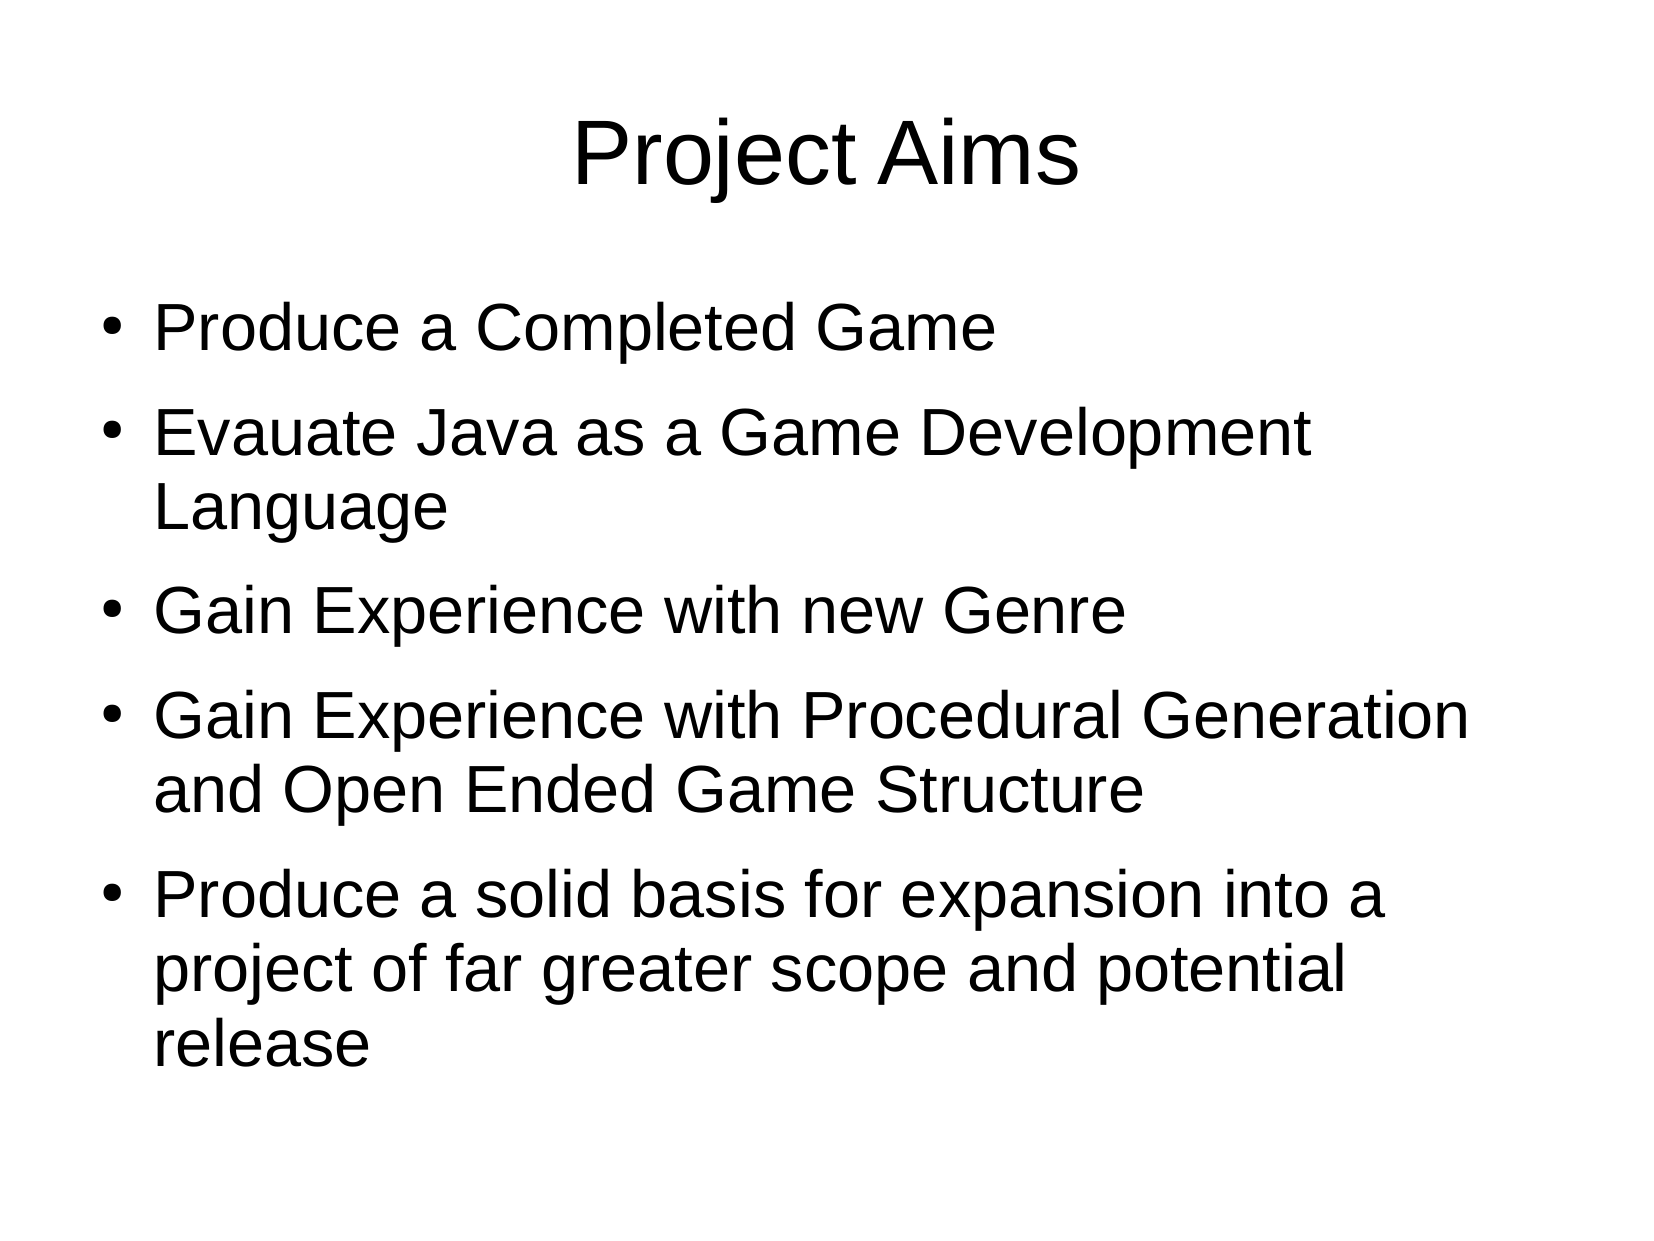

# Project Aims
Produce a Completed Game
Evauate Java as a Game Development Language
Gain Experience with new Genre
Gain Experience with Procedural Generation and Open Ended Game Structure
Produce a solid basis for expansion into a project of far greater scope and potential release